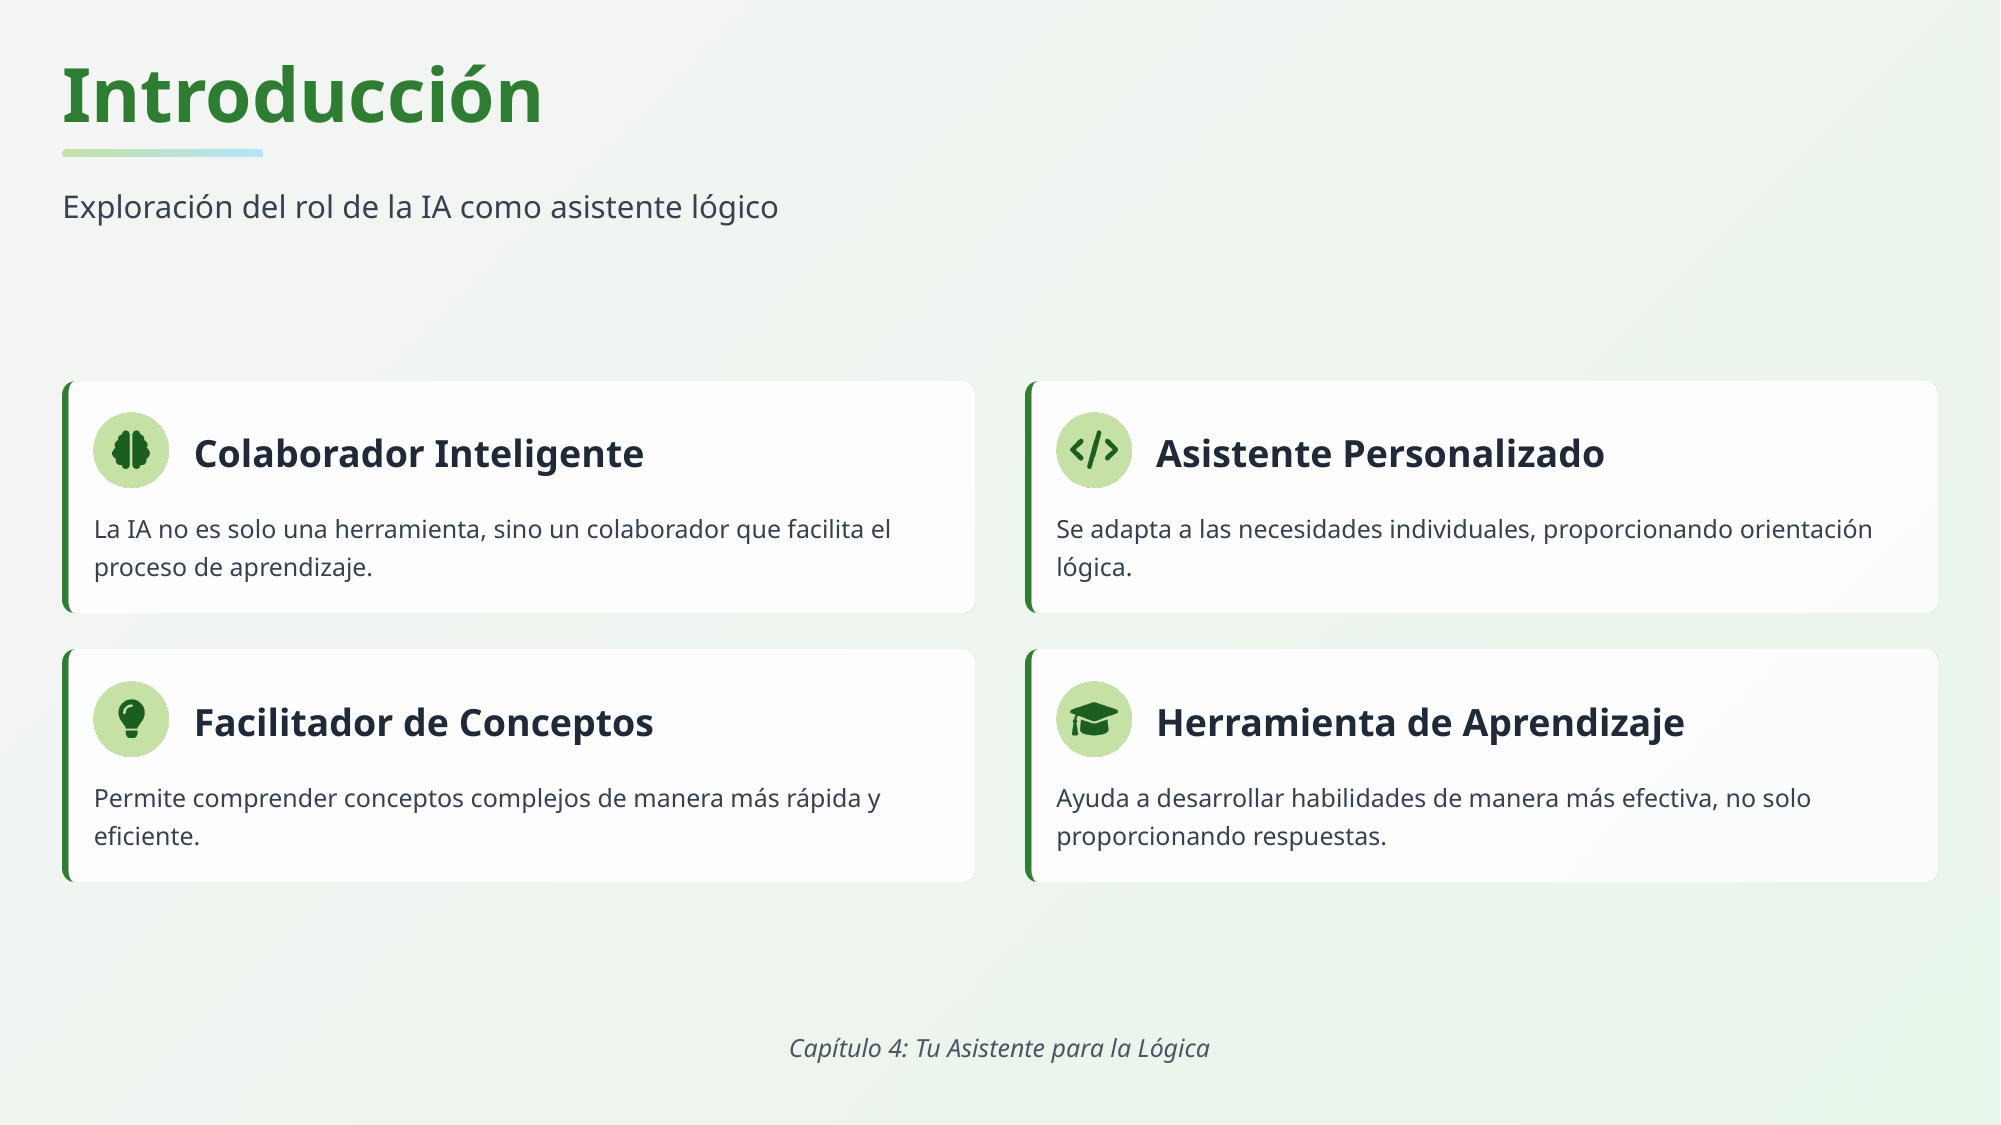

Introducción
Exploración del rol de la IA como asistente lógico
Colaborador Inteligente
Asistente Personalizado
La IA no es solo una herramienta, sino un colaborador que facilita el proceso de aprendizaje.
Se adapta a las necesidades individuales, proporcionando orientación lógica.
Facilitador de Conceptos
Herramienta de Aprendizaje
Permite comprender conceptos complejos de manera más rápida y eficiente.
Ayuda a desarrollar habilidades de manera más efectiva, no solo proporcionando respuestas.
Capítulo 4: Tu Asistente para la Lógica